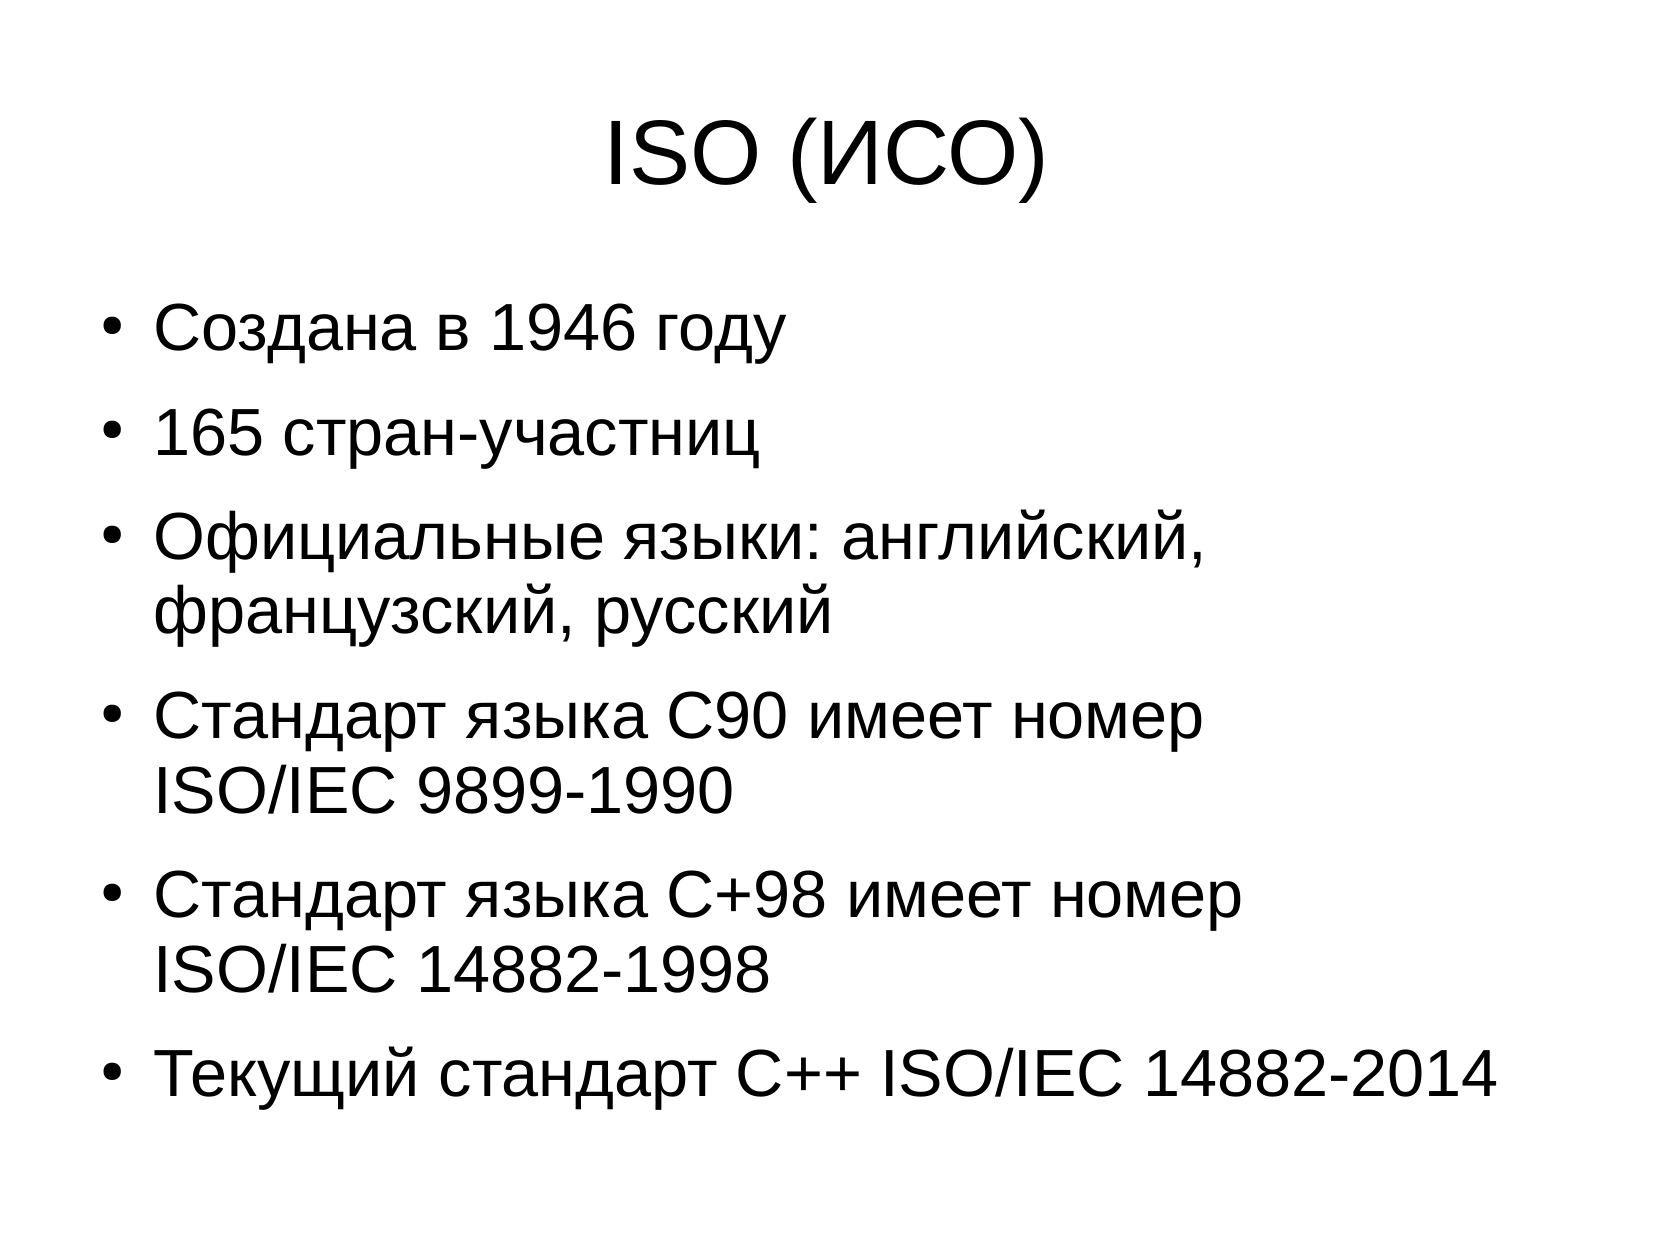

# ISO (ИСО)
Создана в 1946 году
165 стран-участниц
Официальные языки: английский, французский, русский
Стандарт языка C90 имеет номер
ISO/IEC 9899-1990
Стандарт языка C+98 имеет номер
ISO/IEC 14882-1998
Текущий стандарт C++ ISO/IEC 14882-2014